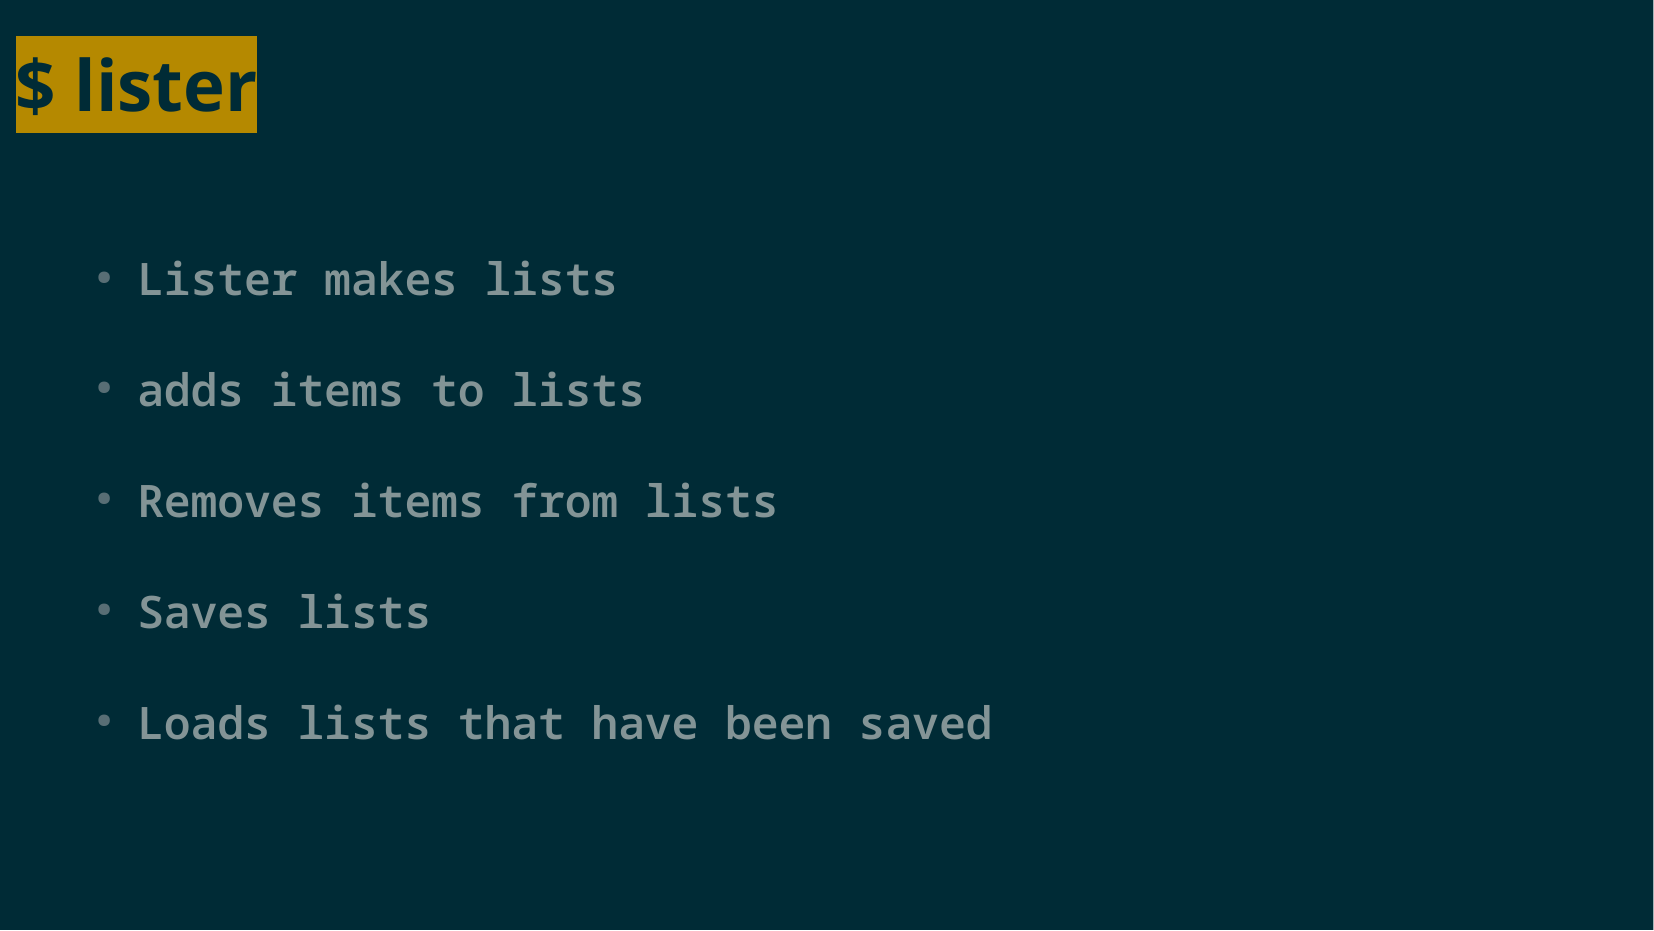

$ Lister
--what
# Lister makes lists
adds items to lists
Removes items from lists
Saves lists
Loads lists that have been saved